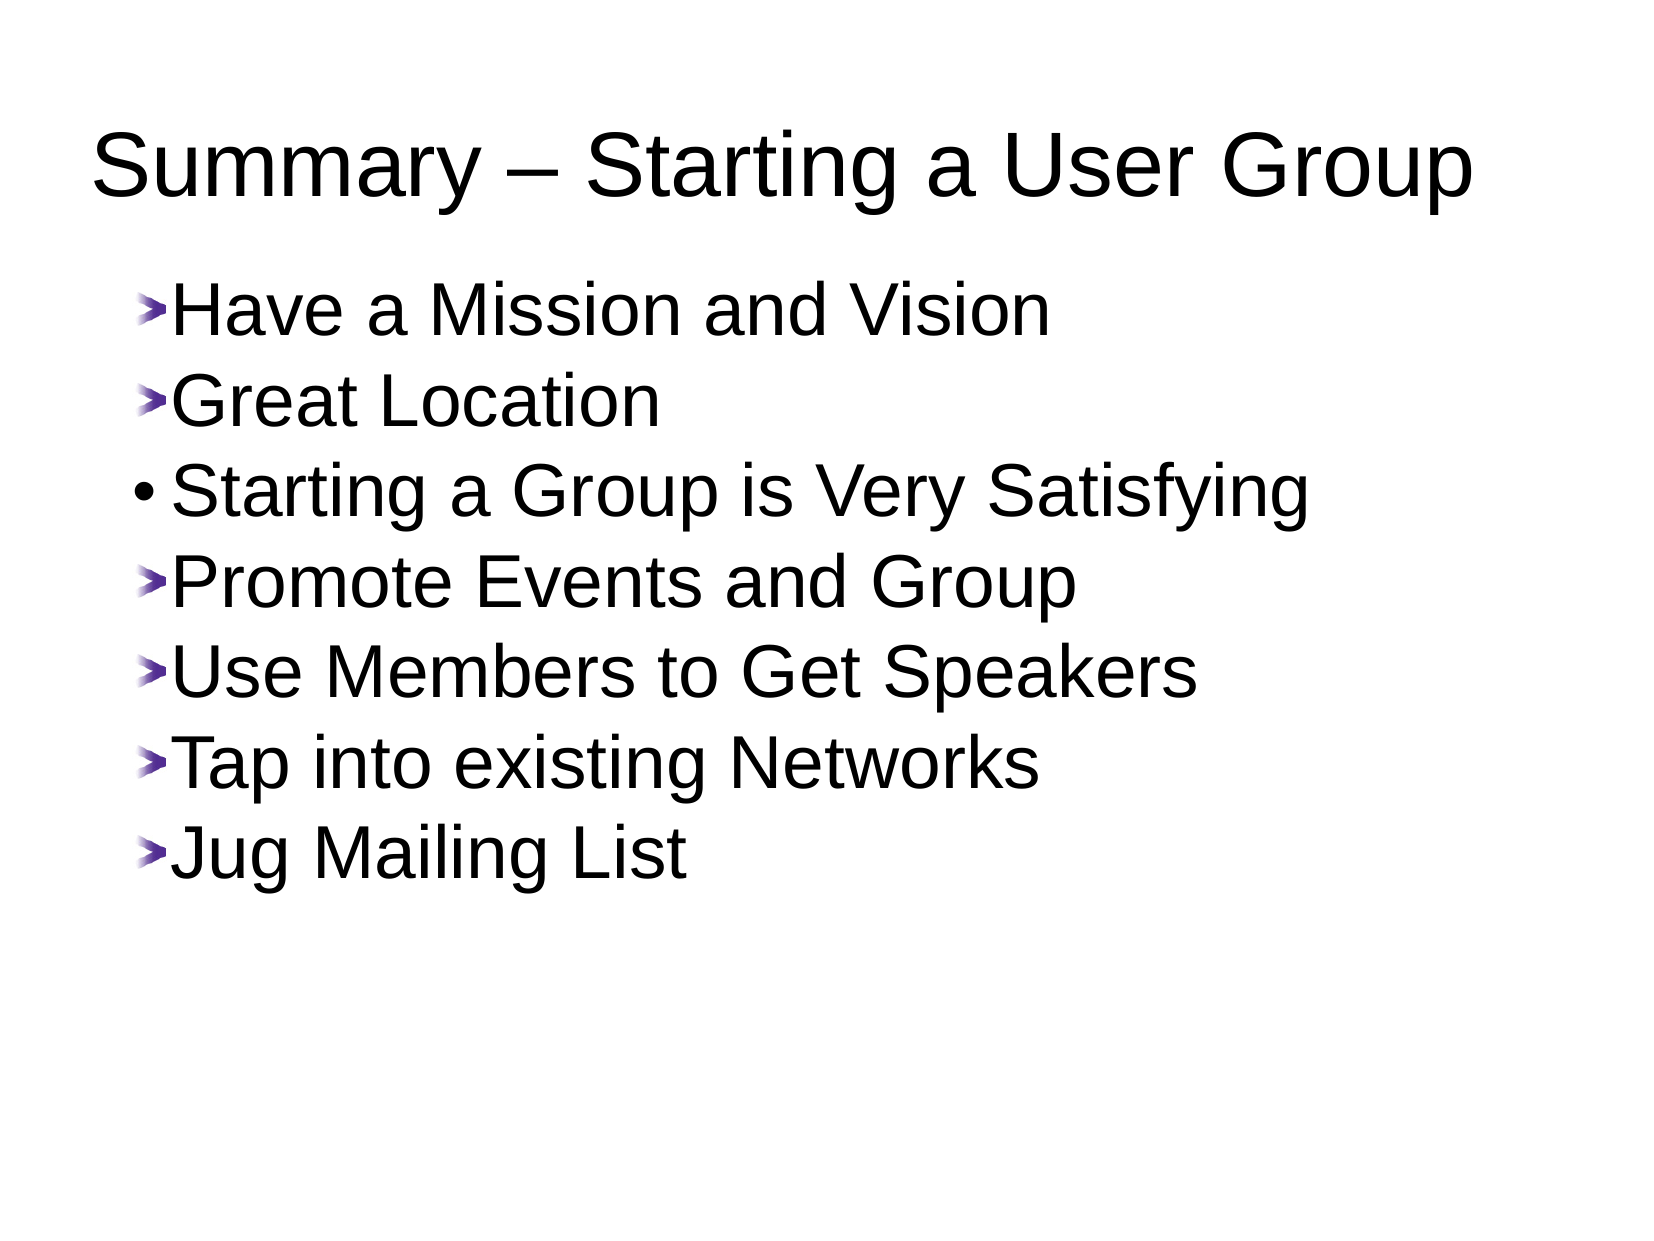

# Summary – Starting a User Group
Lean How to Start and Maintain a Successful User Group in Your Community.
Tips from Leaders, Hosts, and User Group Members around Silicon Valley
Have a Mission and Vision
Great Location
Starting a Group is Very Satisfying
Promote Events and Group
Use Members to Get Speakers
Tap into existing Networks
Jug Mailing List